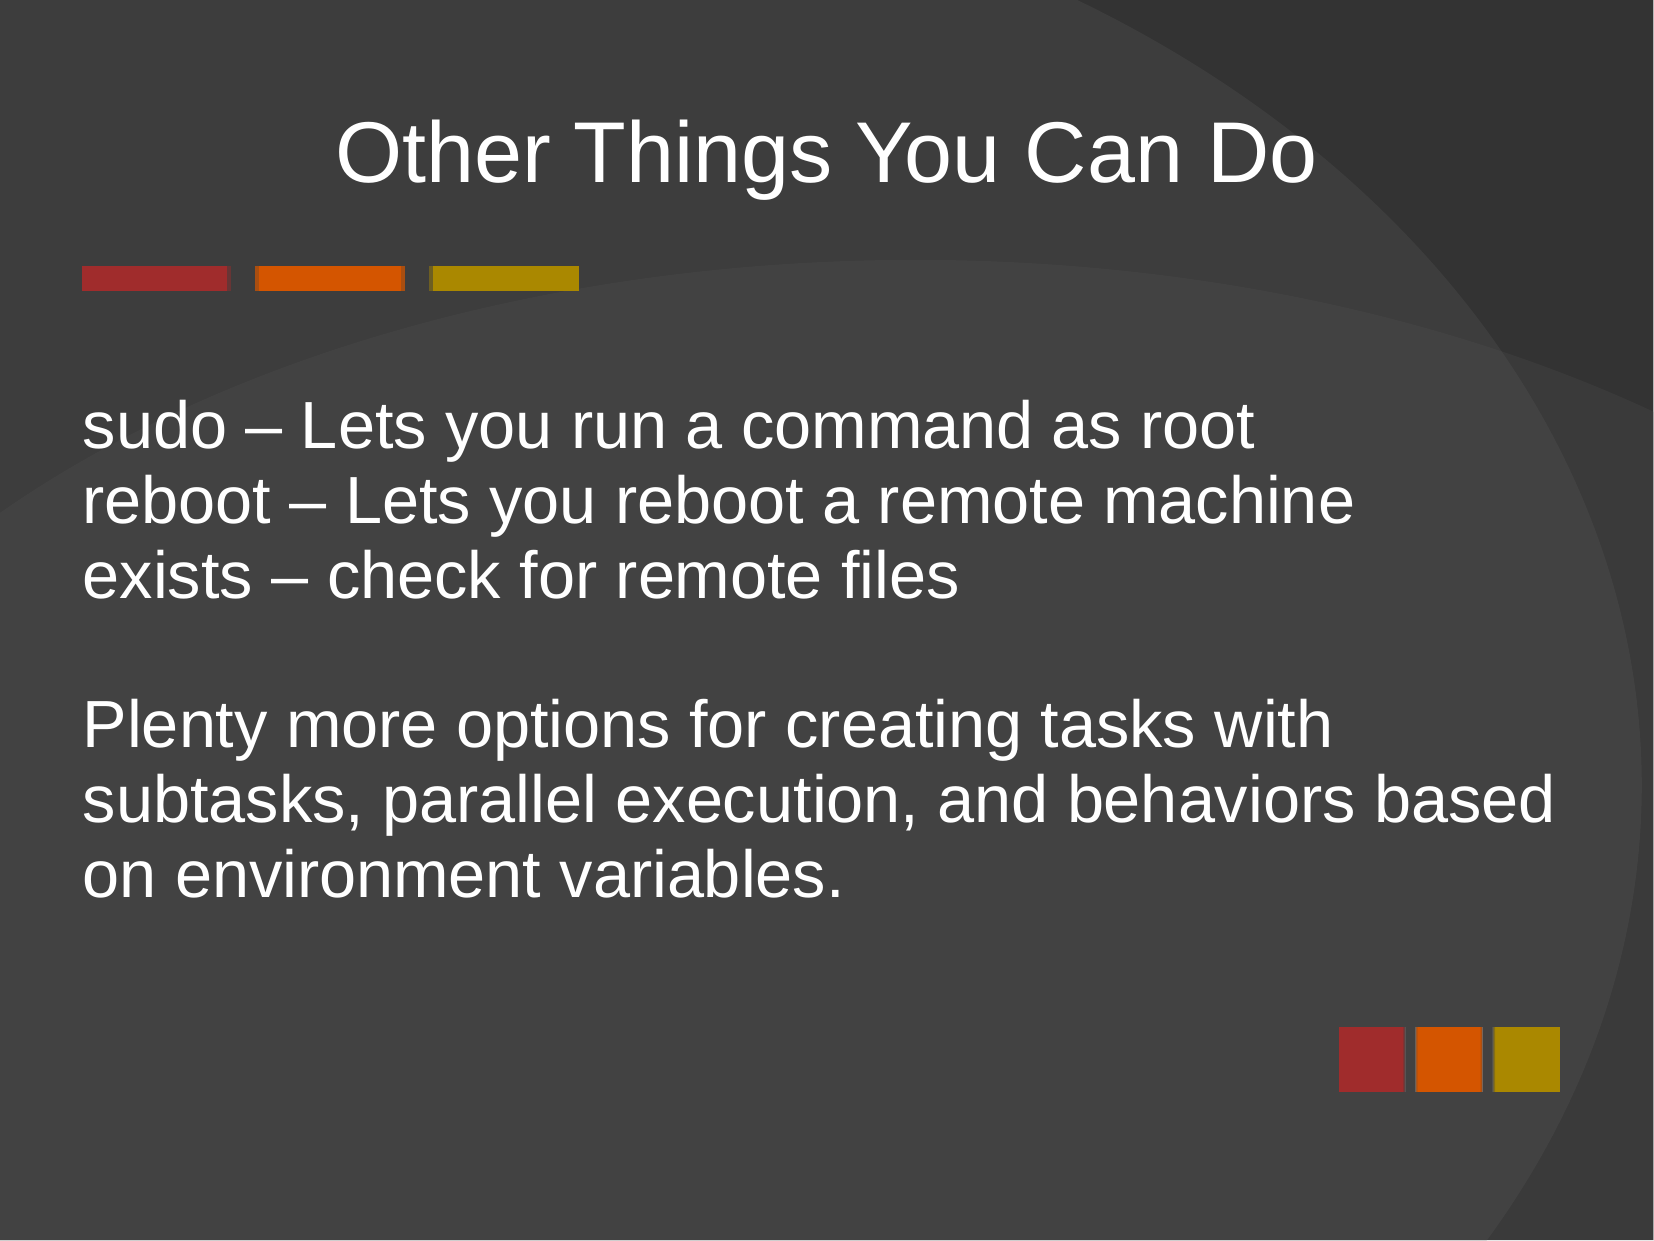

# Other Things You Can Do
sudo – Lets you run a command as root
reboot – Lets you reboot a remote machine
exists – check for remote files
Plenty more options for creating tasks with subtasks, parallel execution, and behaviors based on environment variables.